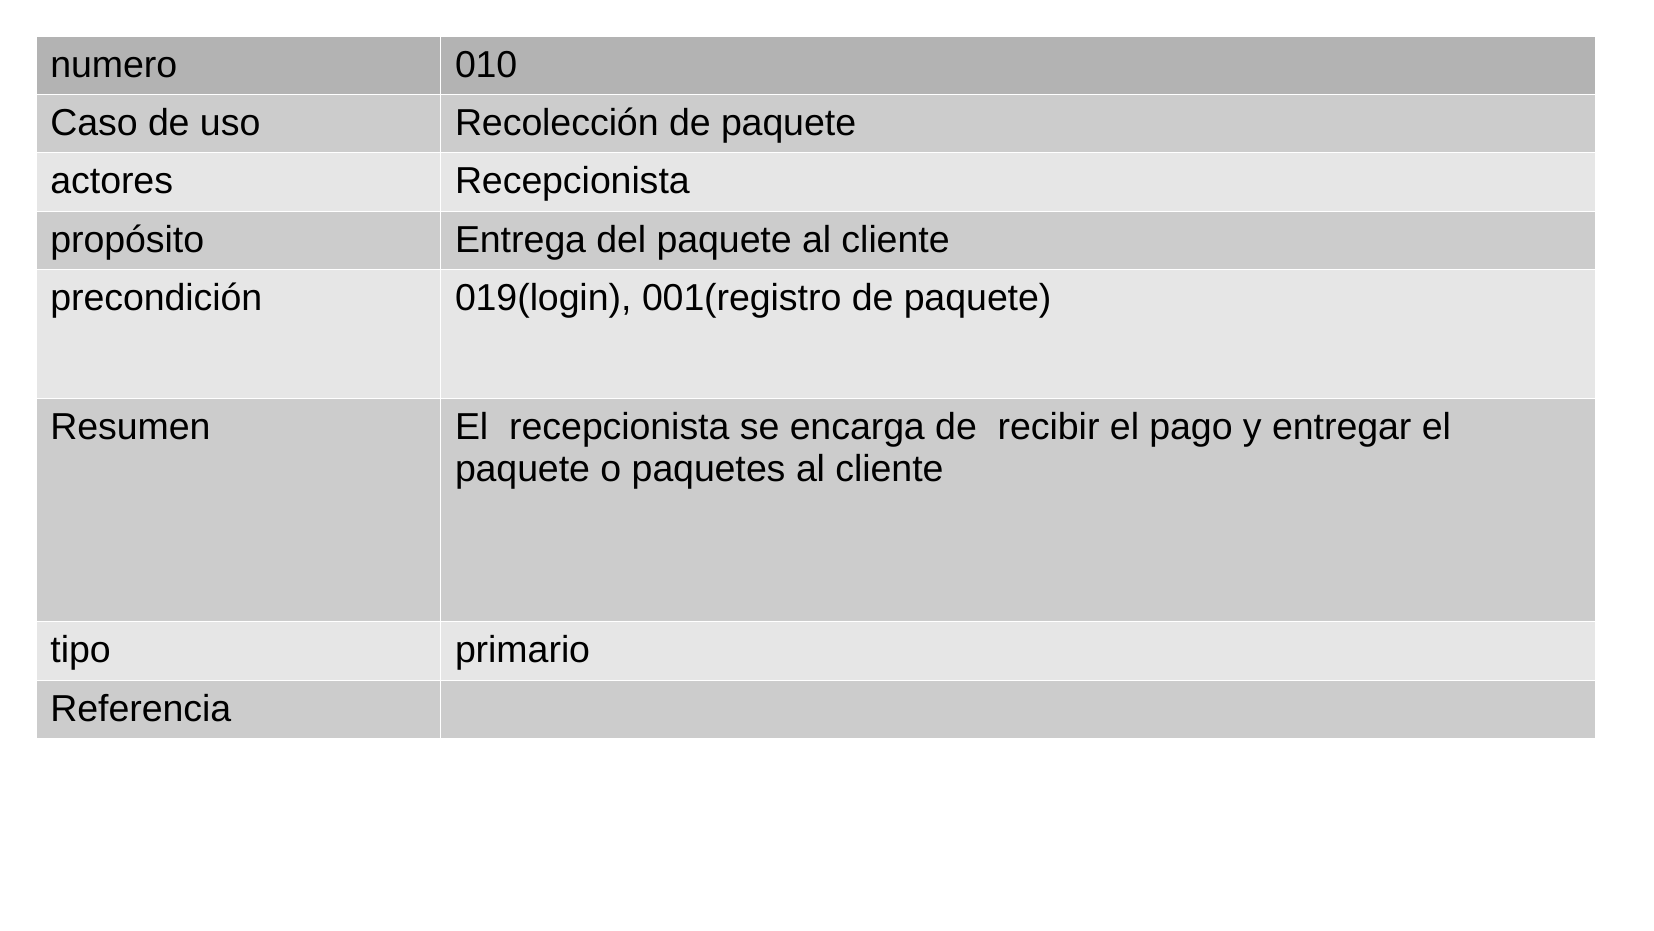

| numero | 010 |
| --- | --- |
| Caso de uso | Recolección de paquete |
| actores | Recepcionista |
| propósito | Entrega del paquete al cliente |
| precondición | 019(login), 001(registro de paquete) |
| Resumen | El recepcionista se encarga de recibir el pago y entregar el paquete o paquetes al cliente |
| tipo | primario |
| Referencia | |